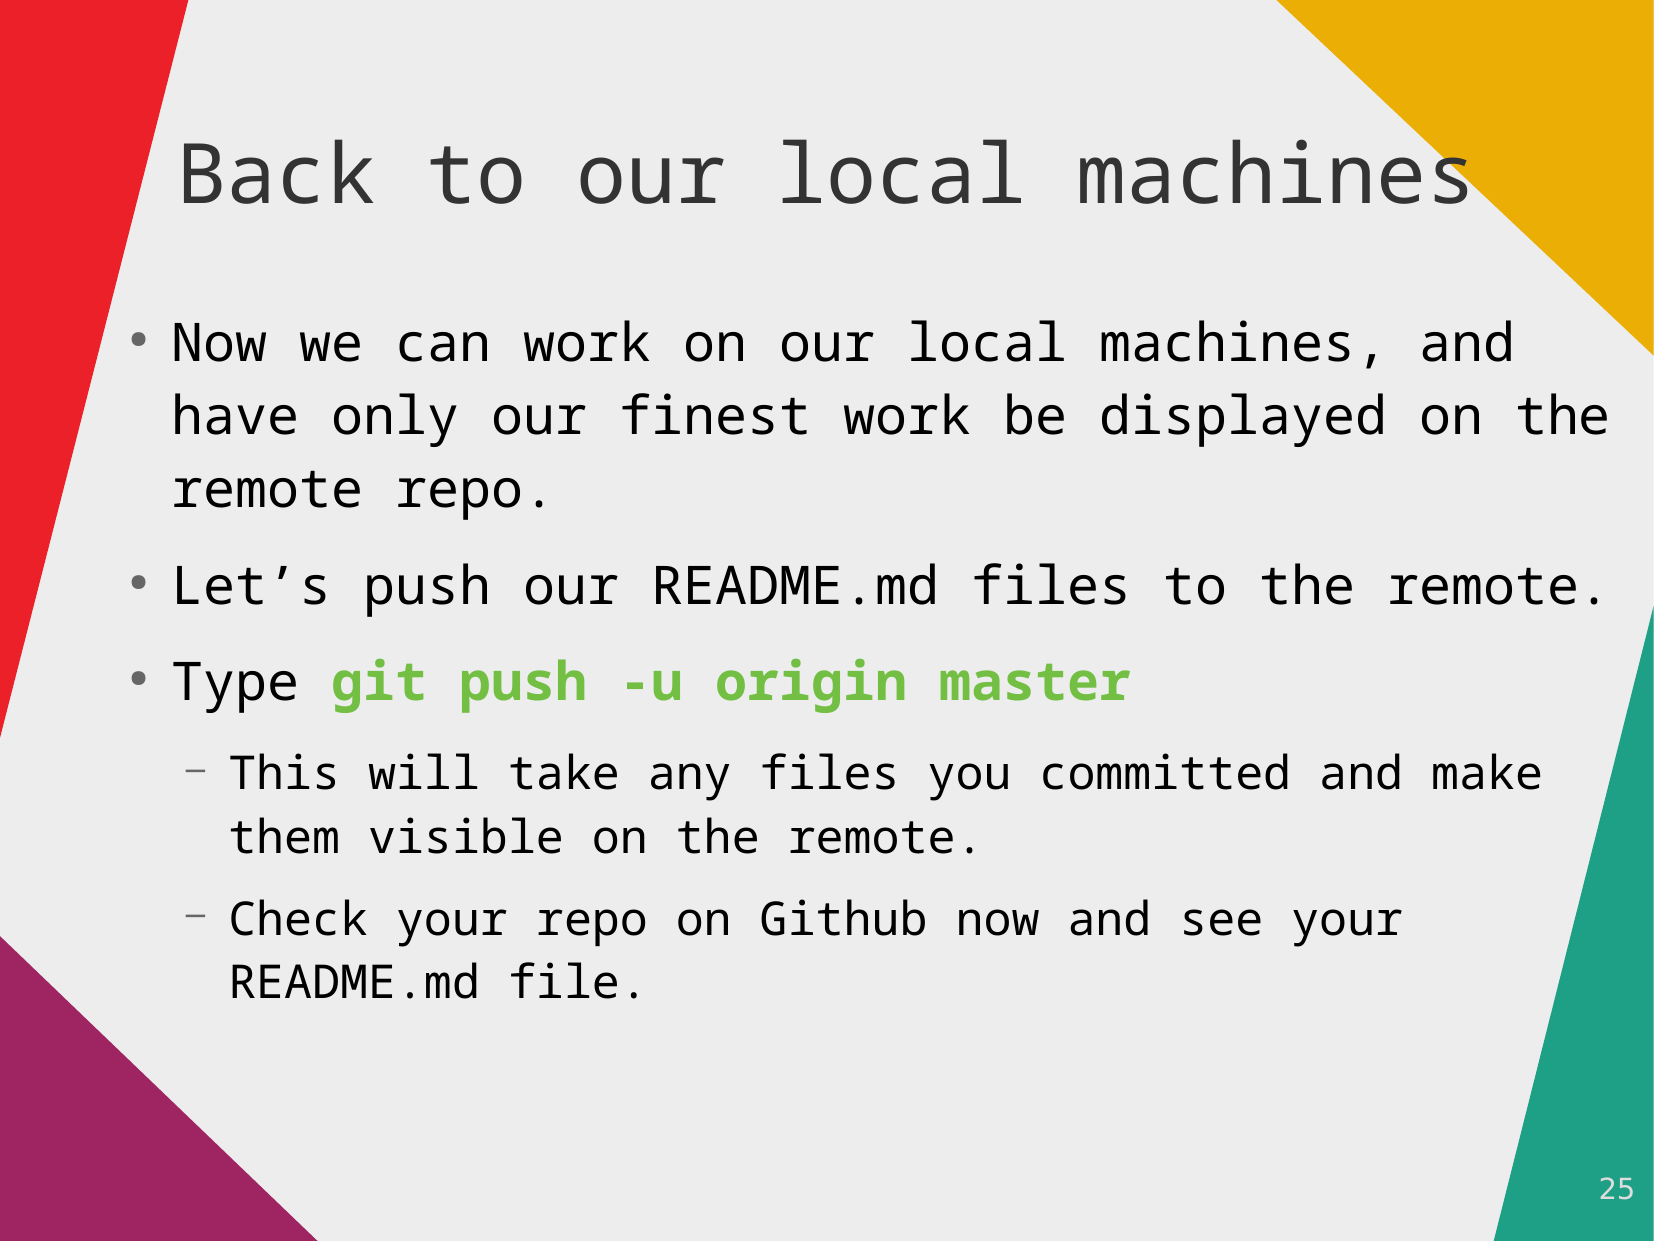

# Back to our local machines
Now we can work on our local machines, and have only our finest work be displayed on the remote repo.
Let’s push our README.md files to the remote.
Type git push -u origin master
This will take any files you committed and make them visible on the remote.
Check your repo on Github now and see your README.md file.
25